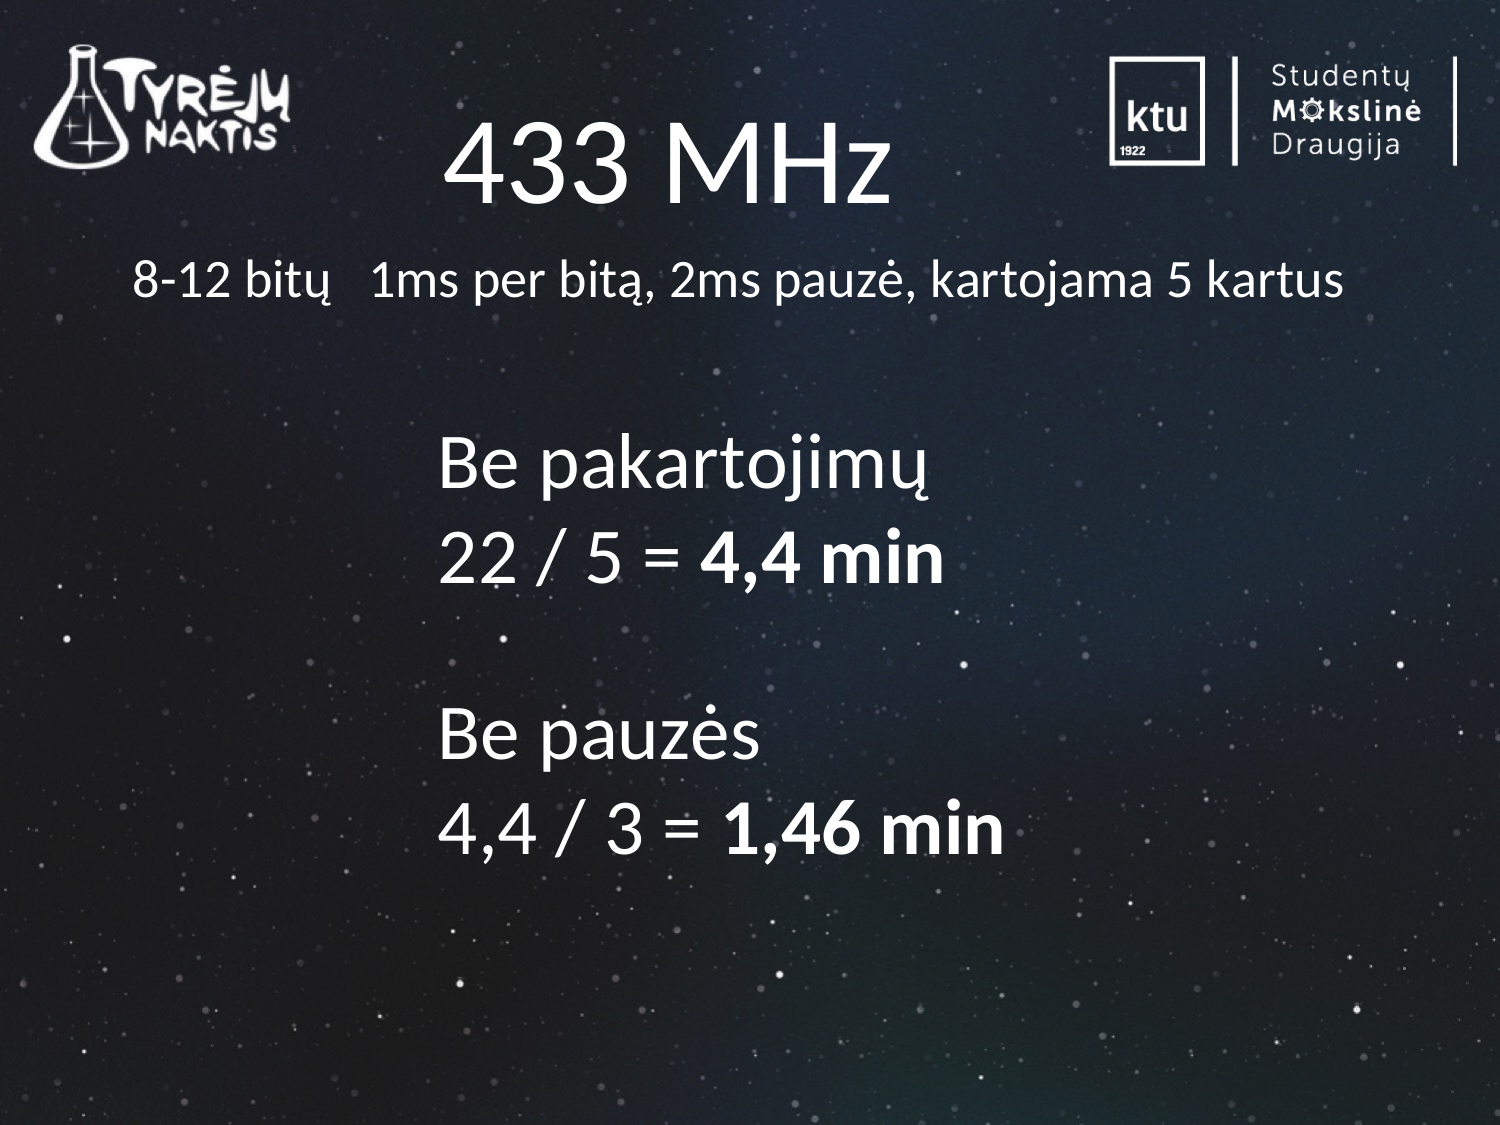

433 MHz
8-12 bitų 1ms per bitą, 2ms pauzė, kartojama 5 kartus
#
Be pakartojimų
22 / 5 = 4,4 min
Be pauzės
4,4 / 3 = 1,46 min